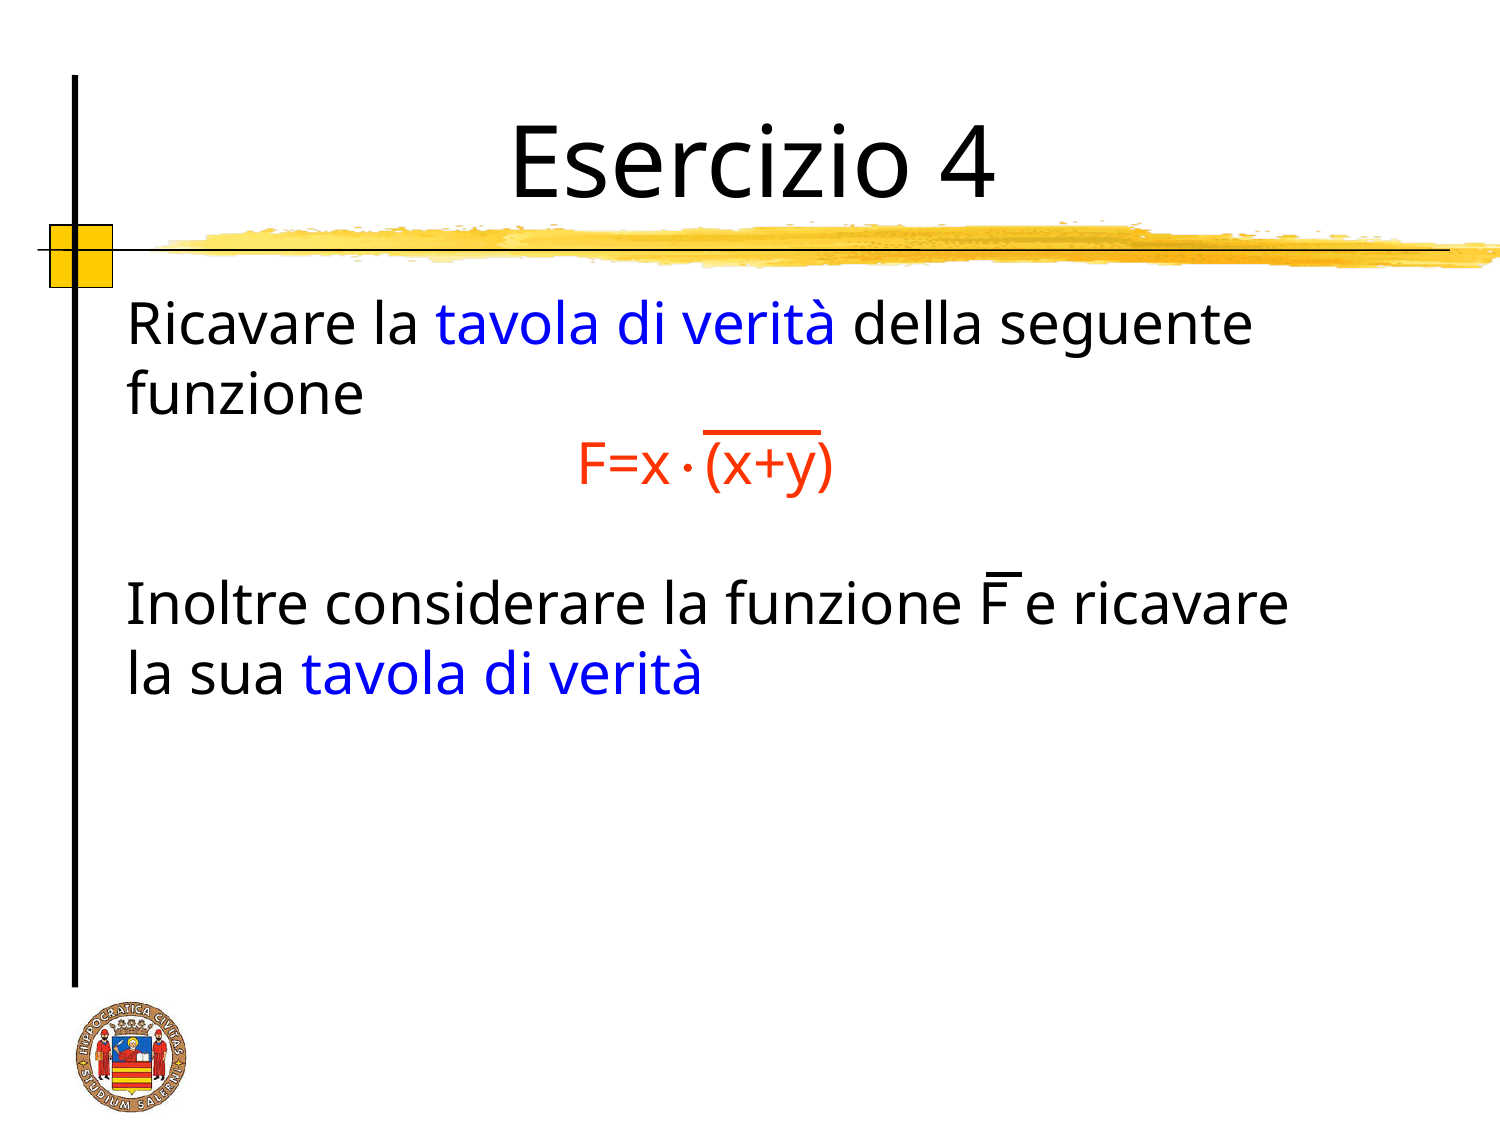

# Esercizio 4
Ricavare la tavola di verità della seguente funzione
			F=x(x+y)
Inoltre considerare la funzione F e ricavare
la sua tavola di verità